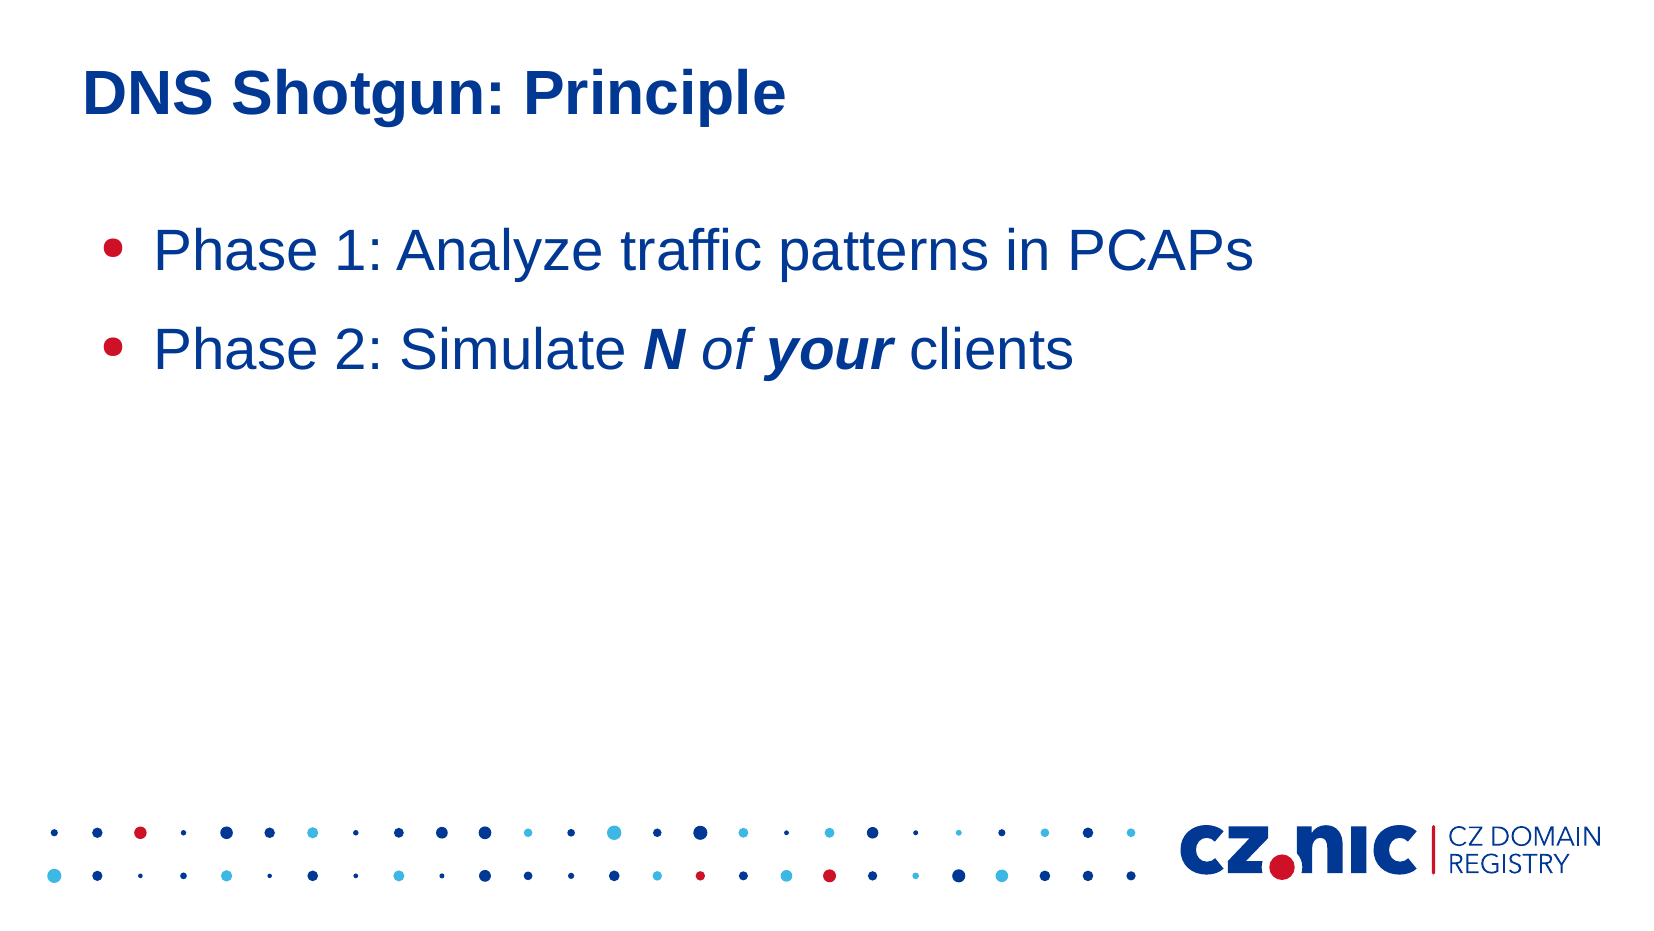

# DNS Shotgun: Principle
Phase 1: Analyze traffic patterns in PCAPs
Phase 2: Simulate N of your clients